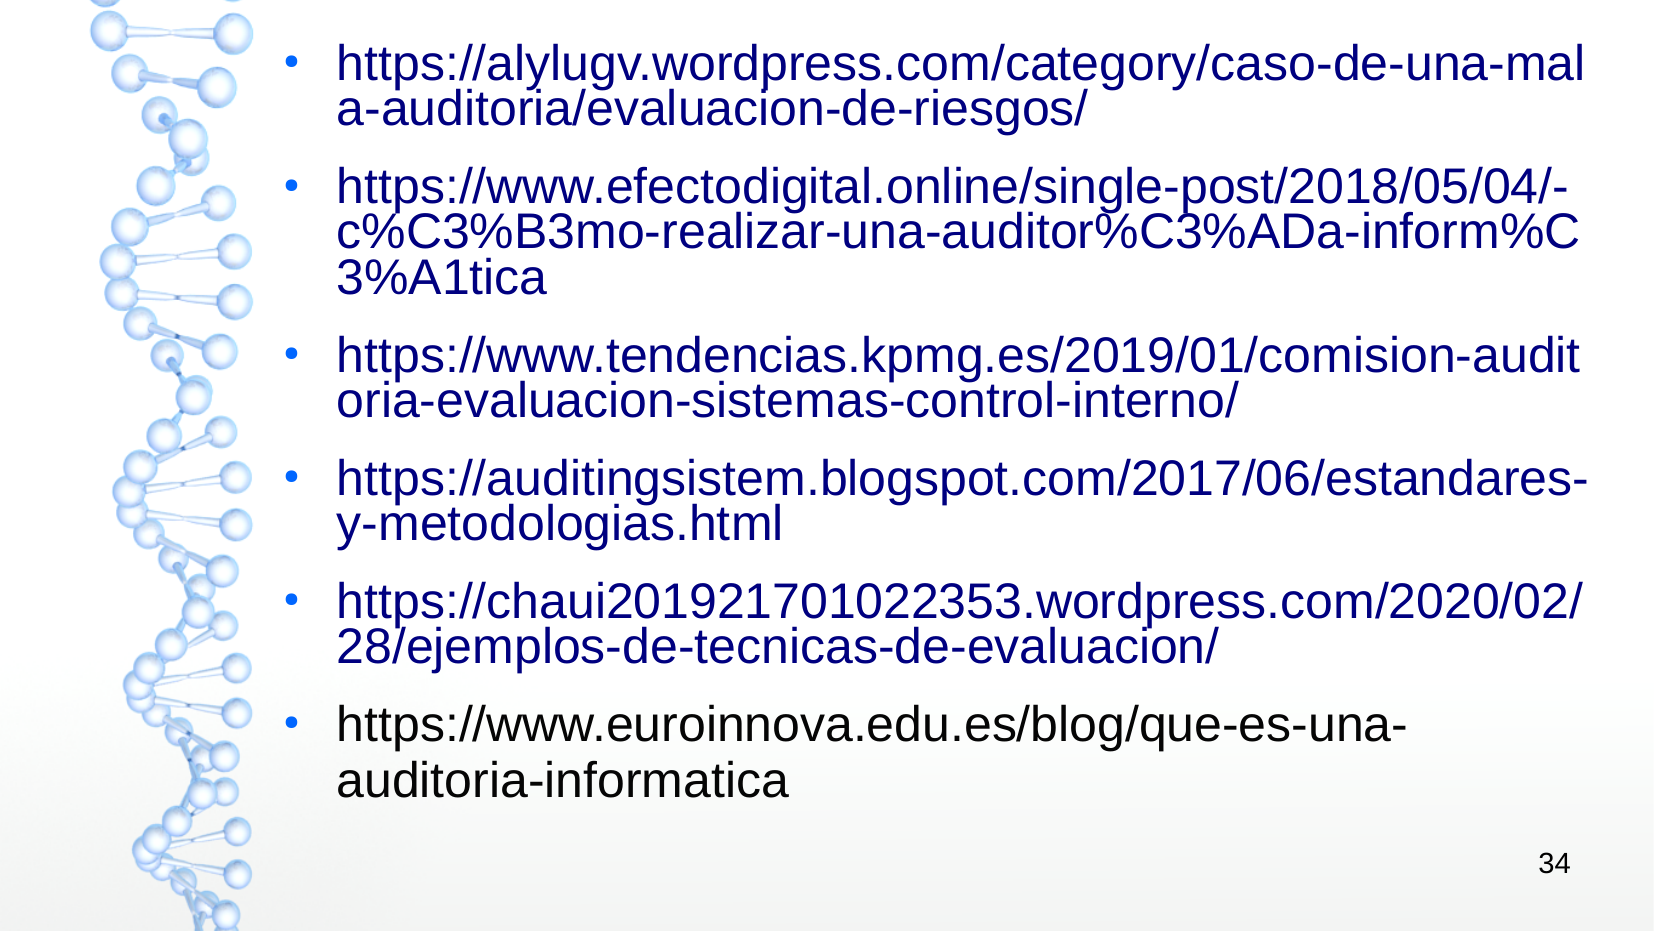

# https://alylugv.wordpress.com/category/caso-de-una-mala-auditoria/evaluacion-de-riesgos/
https://www.efectodigital.online/single-post/2018/05/04/-c%C3%B3mo-realizar-una-auditor%C3%ADa-inform%C3%A1tica
https://www.tendencias.kpmg.es/2019/01/comision-auditoria-evaluacion-sistemas-control-interno/
https://auditingsistem.blogspot.com/2017/06/estandares-y-metodologias.html
https://chaui201921701022353.wordpress.com/2020/02/28/ejemplos-de-tecnicas-de-evaluacion/
https://www.euroinnova.edu.es/blog/que-es-una-auditoria-informatica
34